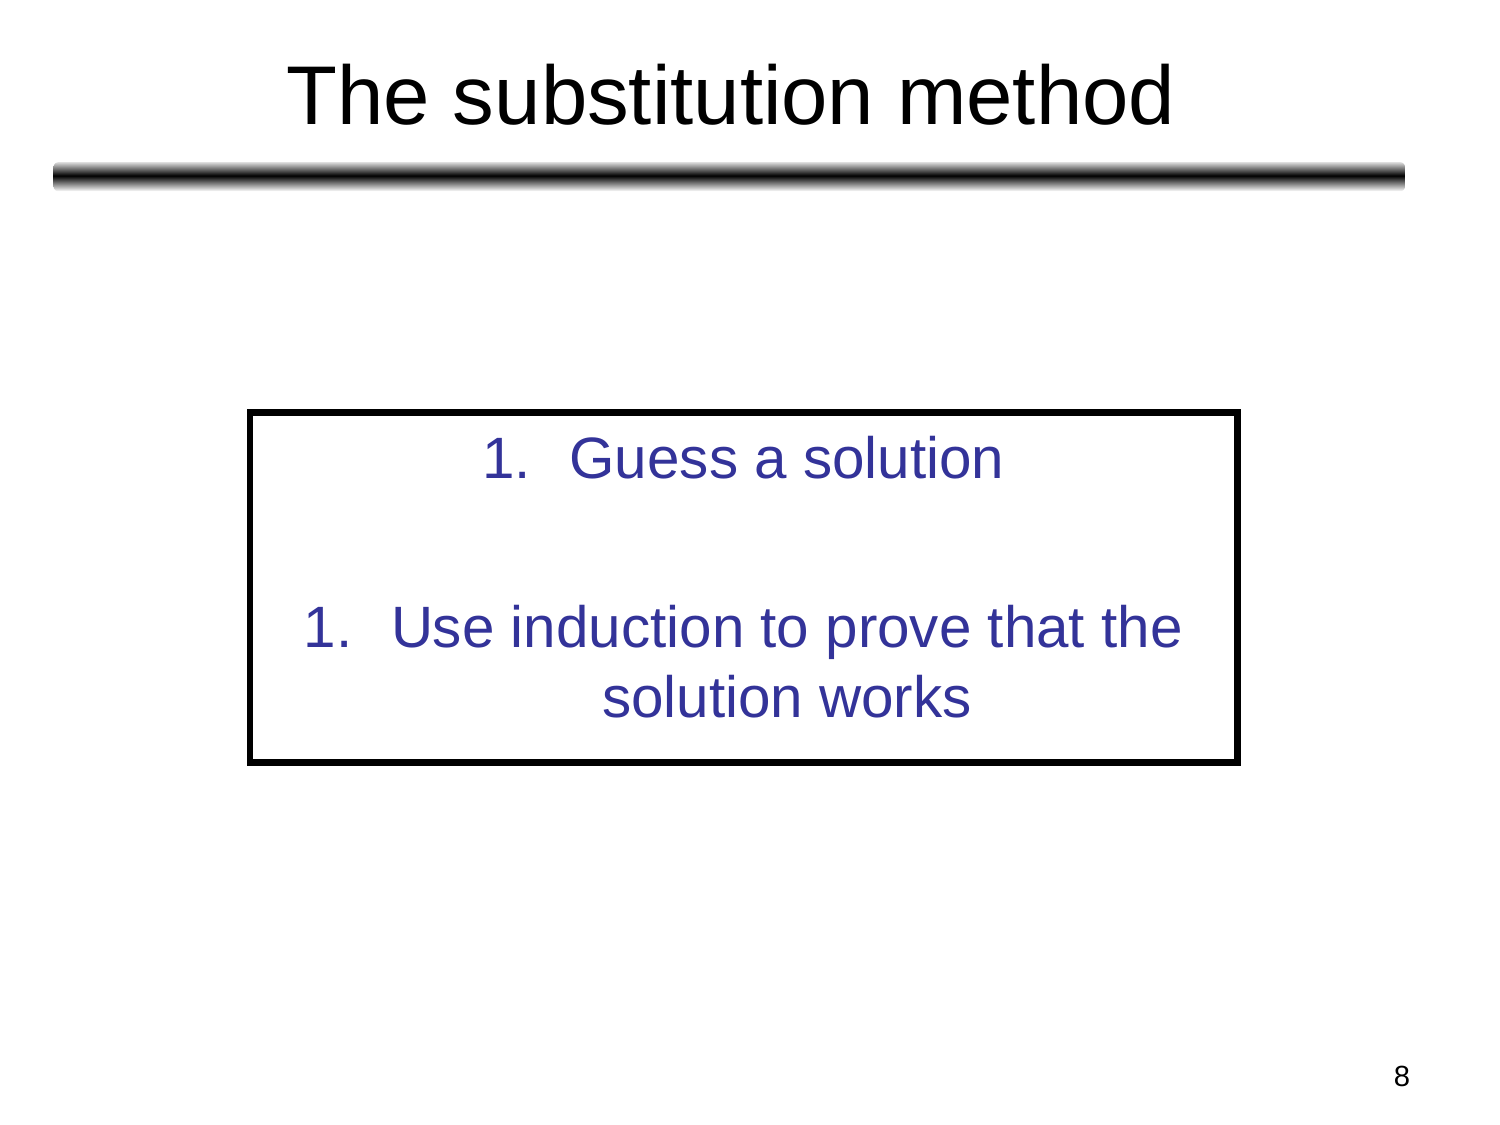

# The substitution method
Guess a solution
Use induction to prove that the solution works
8